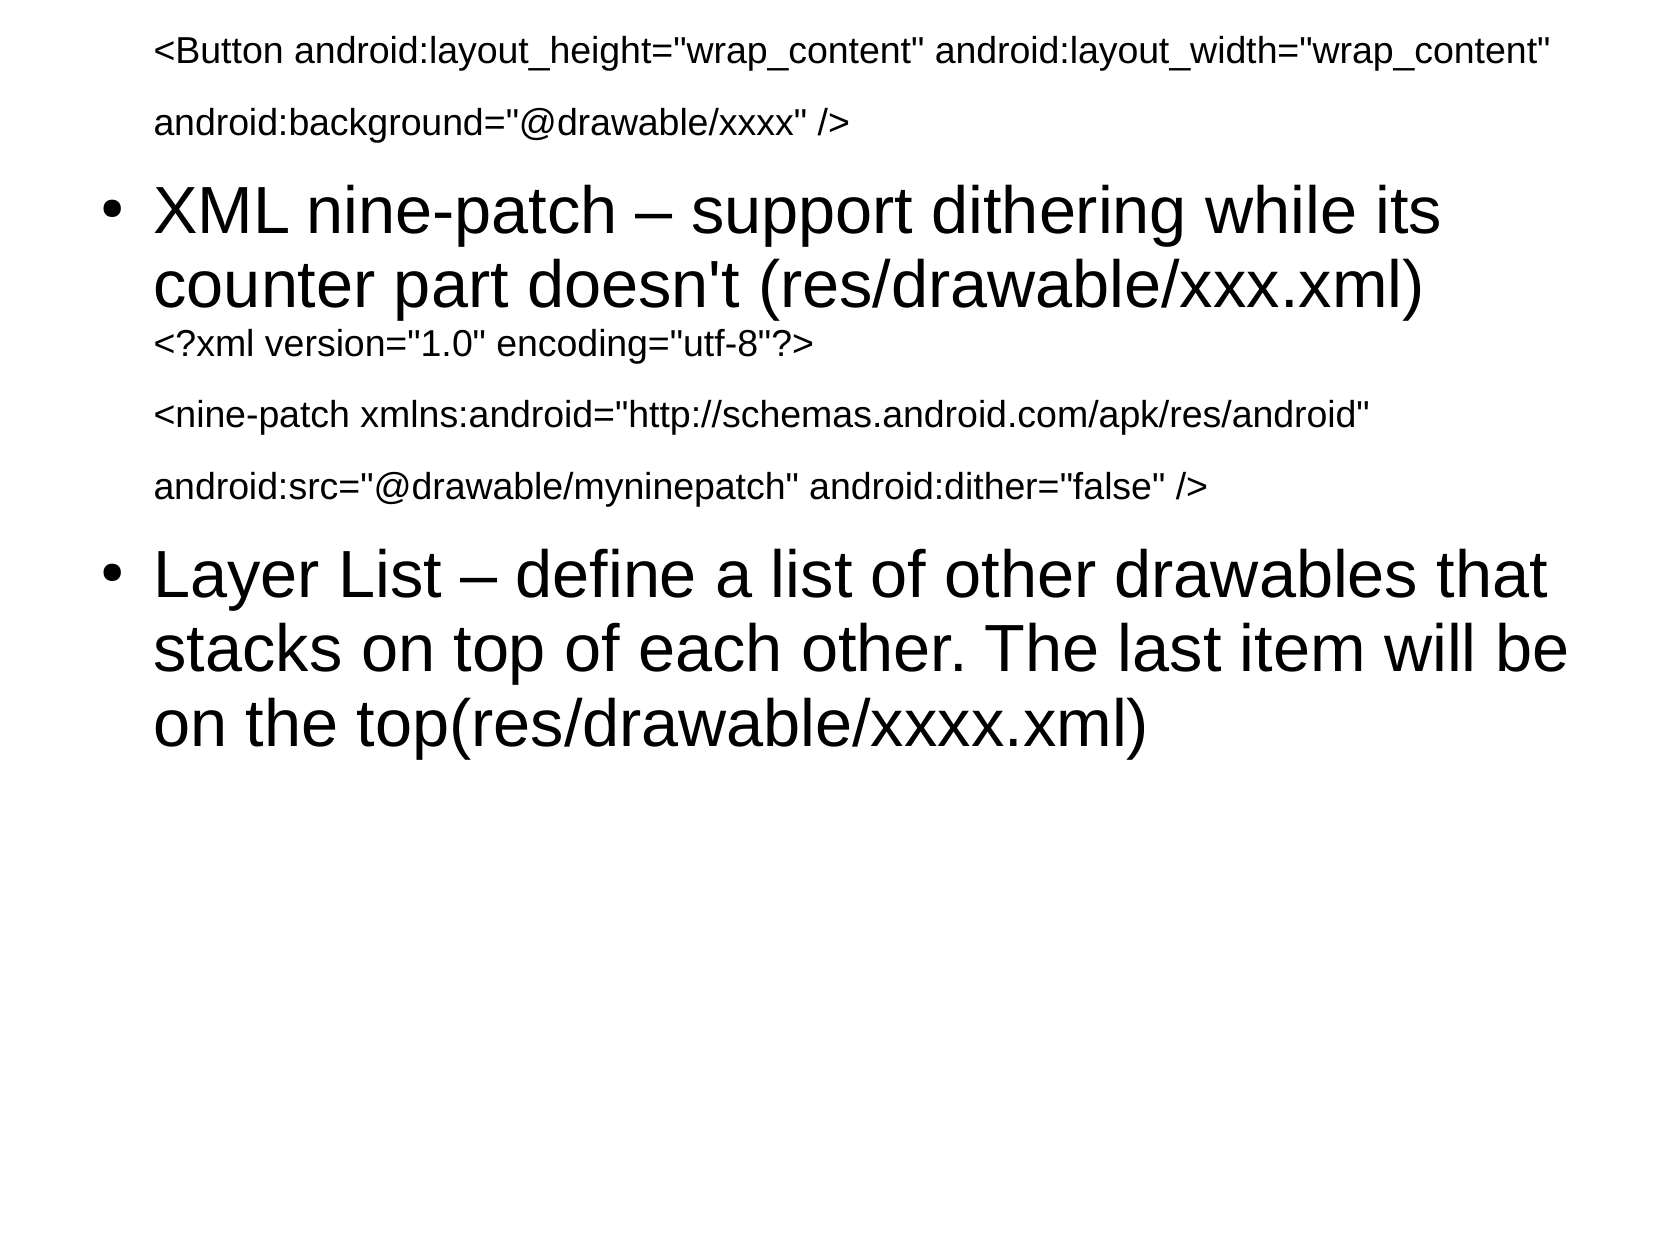

# <Button android:layout_height="wrap_content" android:layout_width="wrap_content"
android:background="@drawable/xxxx" />
XML nine-patch – support dithering while its counter part doesn't (res/drawable/xxx.xml)
<?xml version="1.0" encoding="utf-8"?>
<nine-patch xmlns:android="http://schemas.android.com/apk/res/android"
android:src="@drawable/myninepatch" android:dither="false" />
Layer List – define a list of other drawables that stacks on top of each other. The last item will be on the top(res/drawable/xxxx.xml)